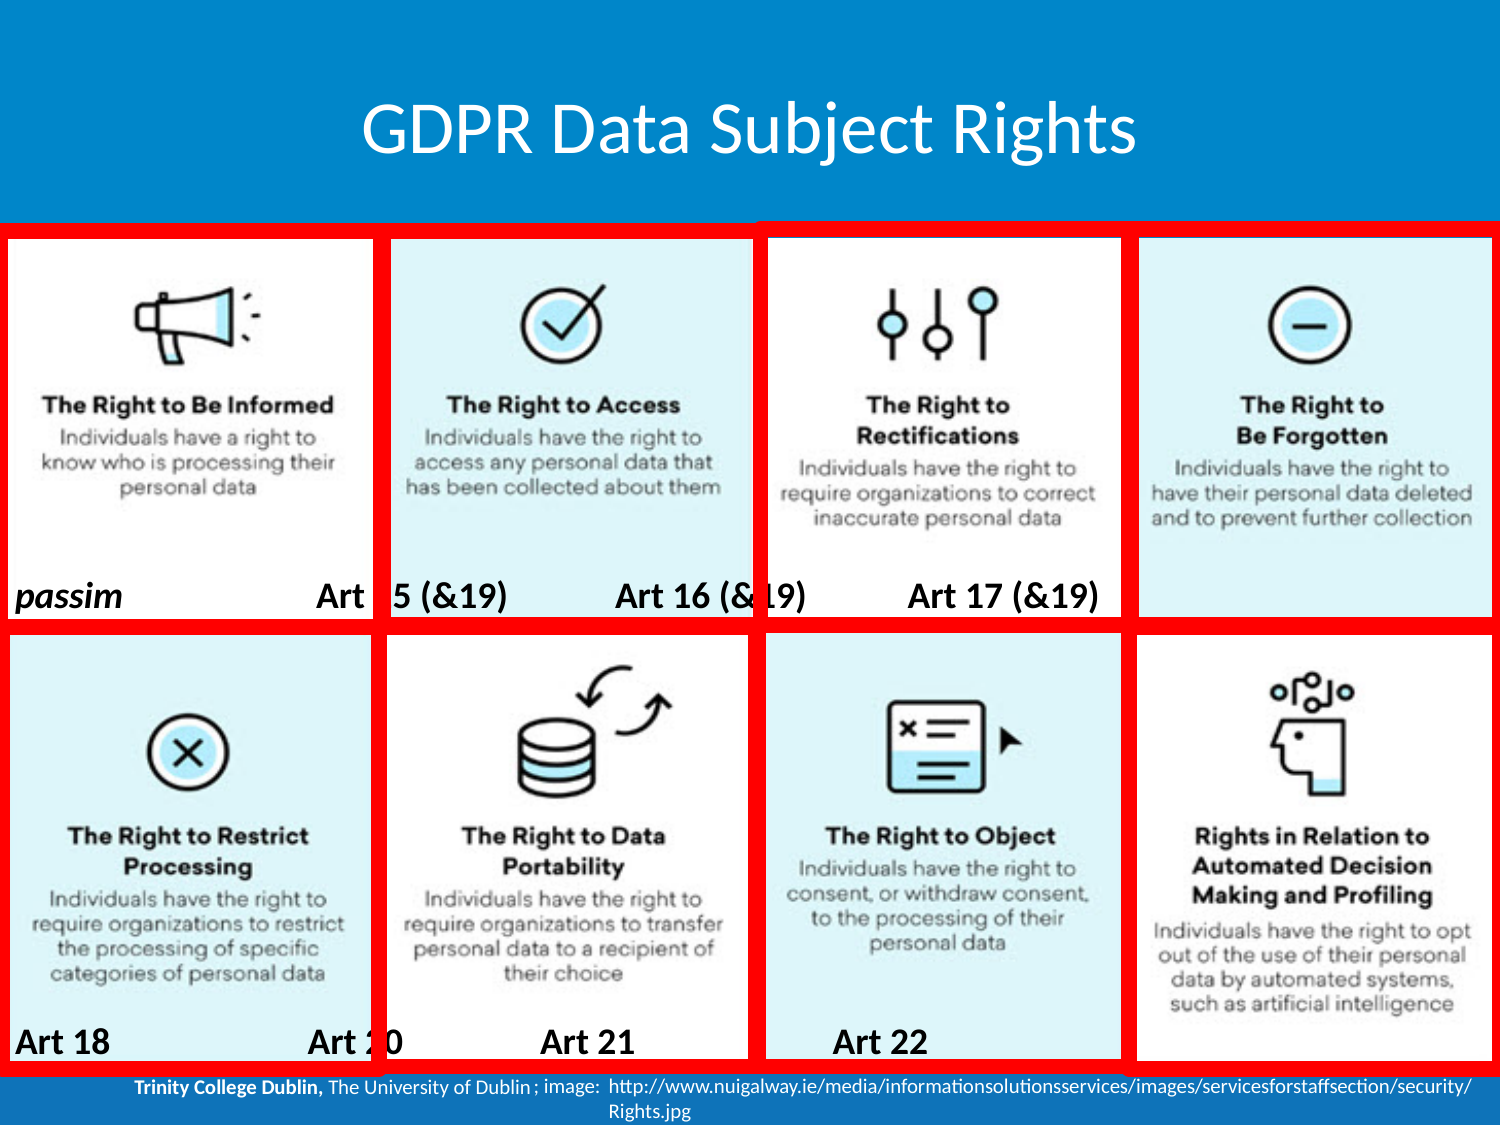

GDPR Data Subject Rights
passim		 Art 15 (&19) 		Art 16 (&19)	 Art 17 (&19)
Art 18 		 Art 20 		Art 21 		 Art 22
; image:
http://www.nuigalway.ie/media/informationsolutionsservices/images/servicesforstaffsection/security/Rights.jpg